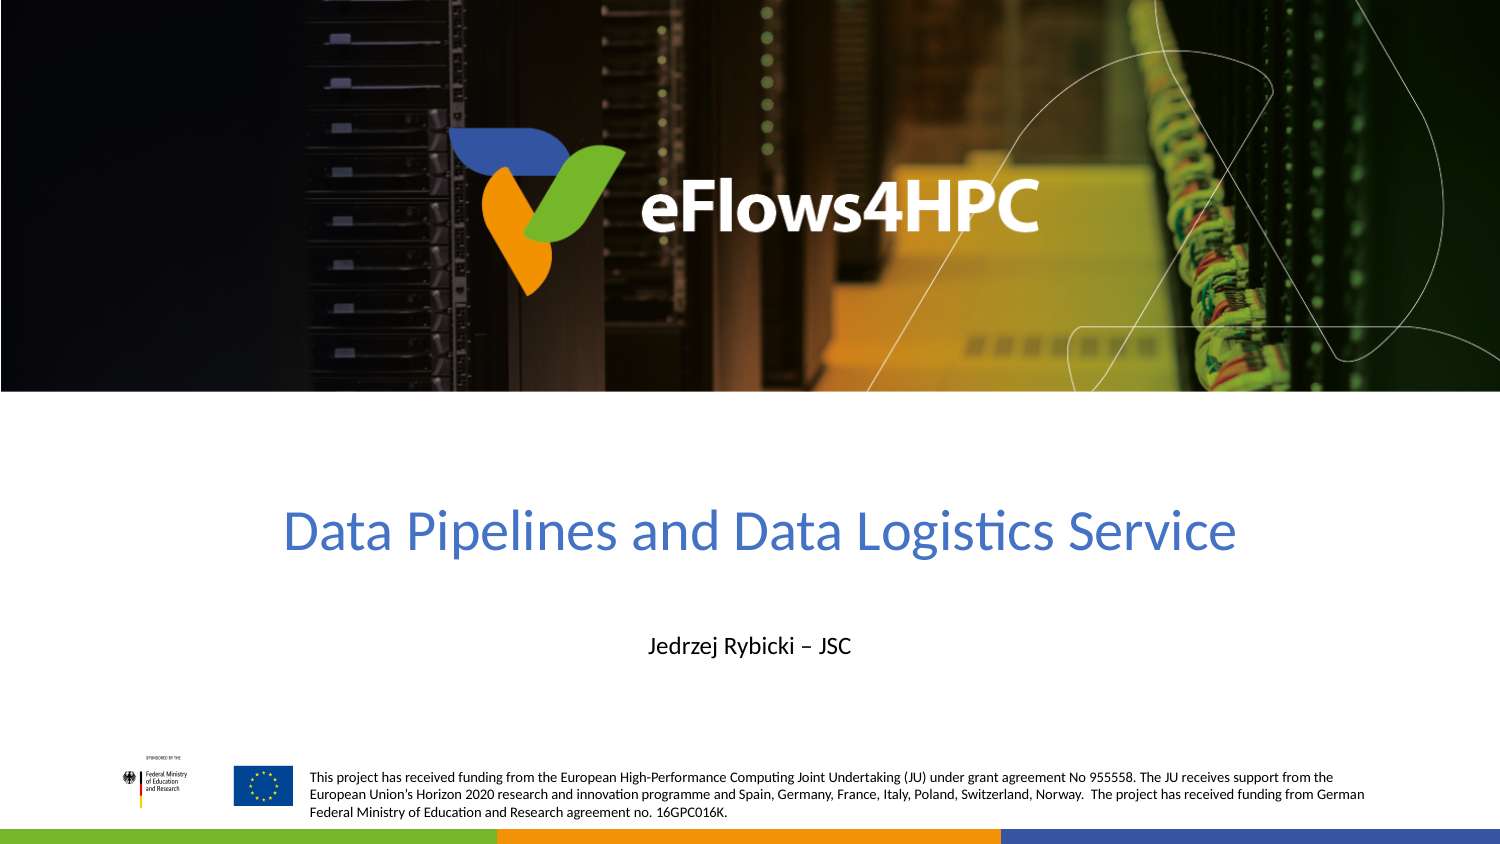

# Data Pipelines and Data Logistics Service
Jedrzej Rybicki – JSC